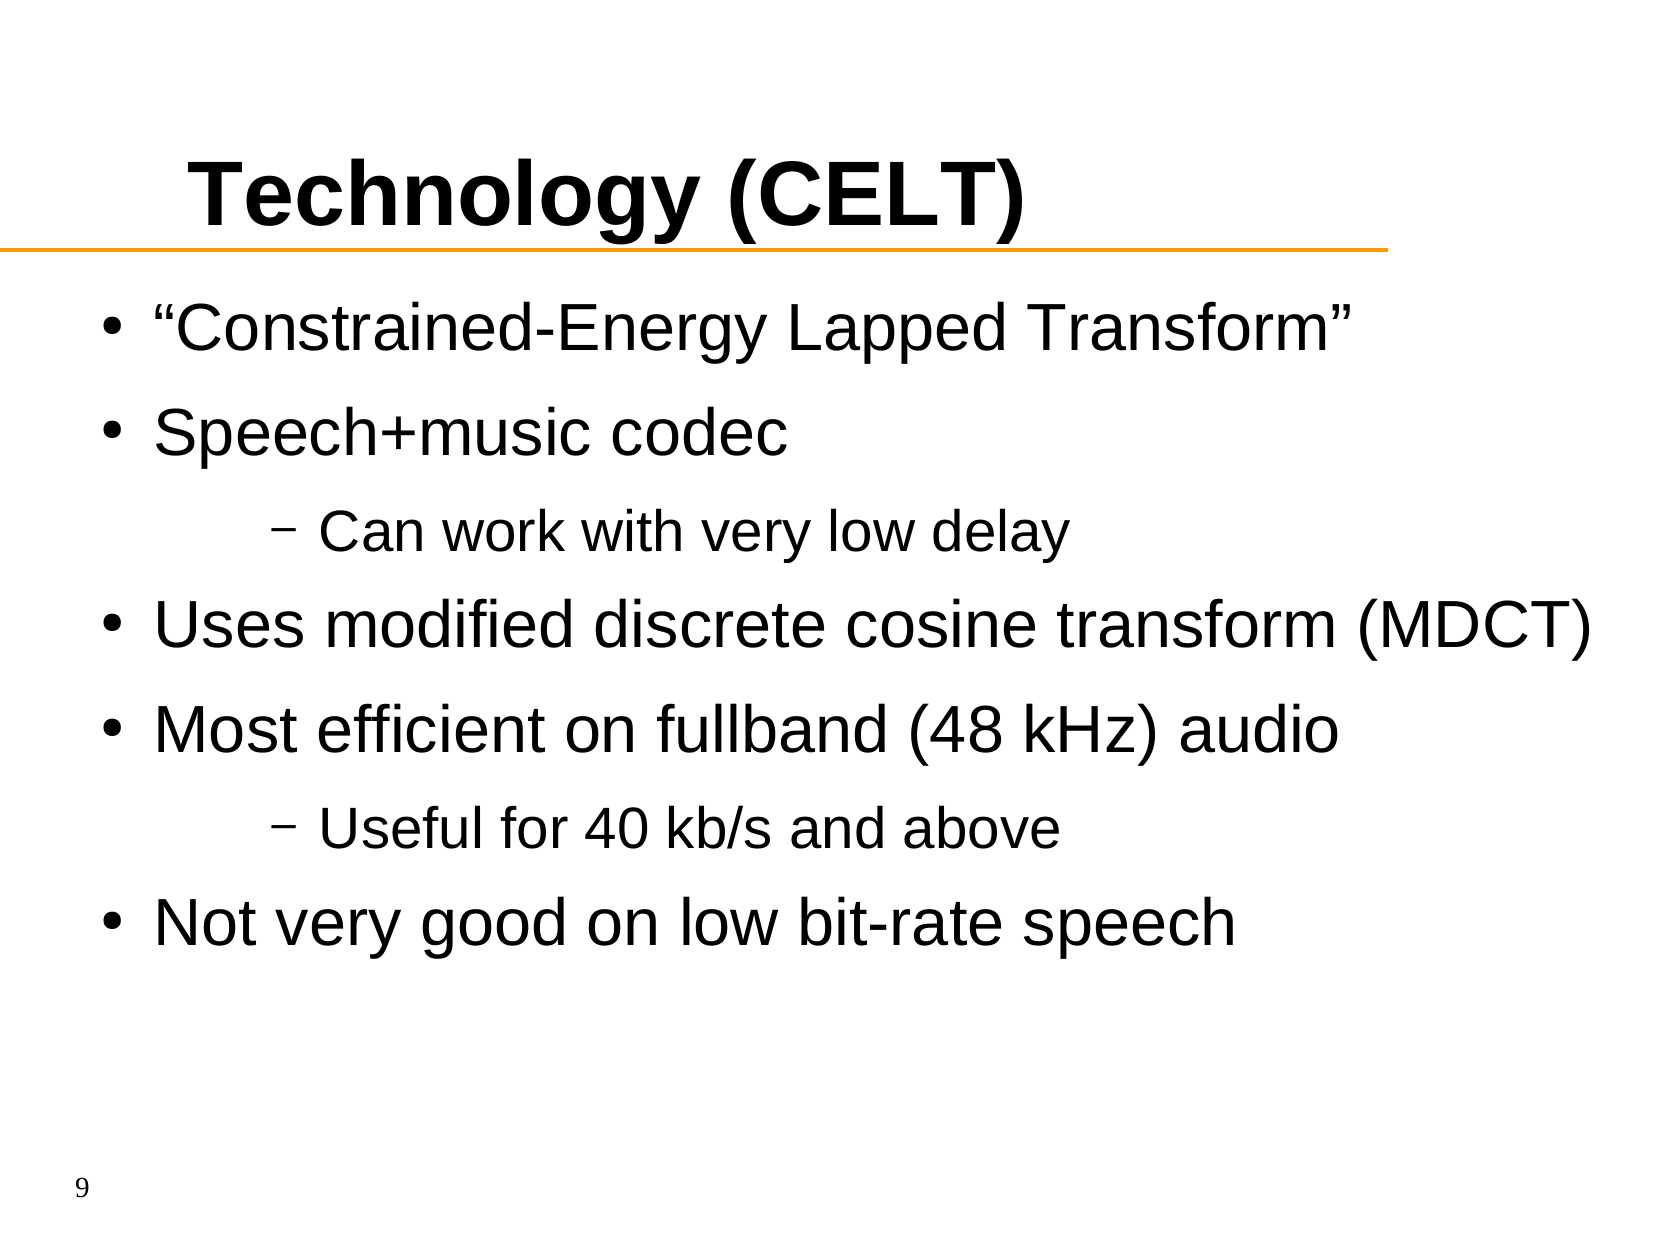

# Technology (CELT)
“Constrained-Energy Lapped Transform”
Speech+music codec
Can work with very low delay
Uses modified discrete cosine transform (MDCT)
Most efficient on fullband (48 kHz) audio
Useful for 40 kb/s and above
Not very good on low bit-rate speech
9